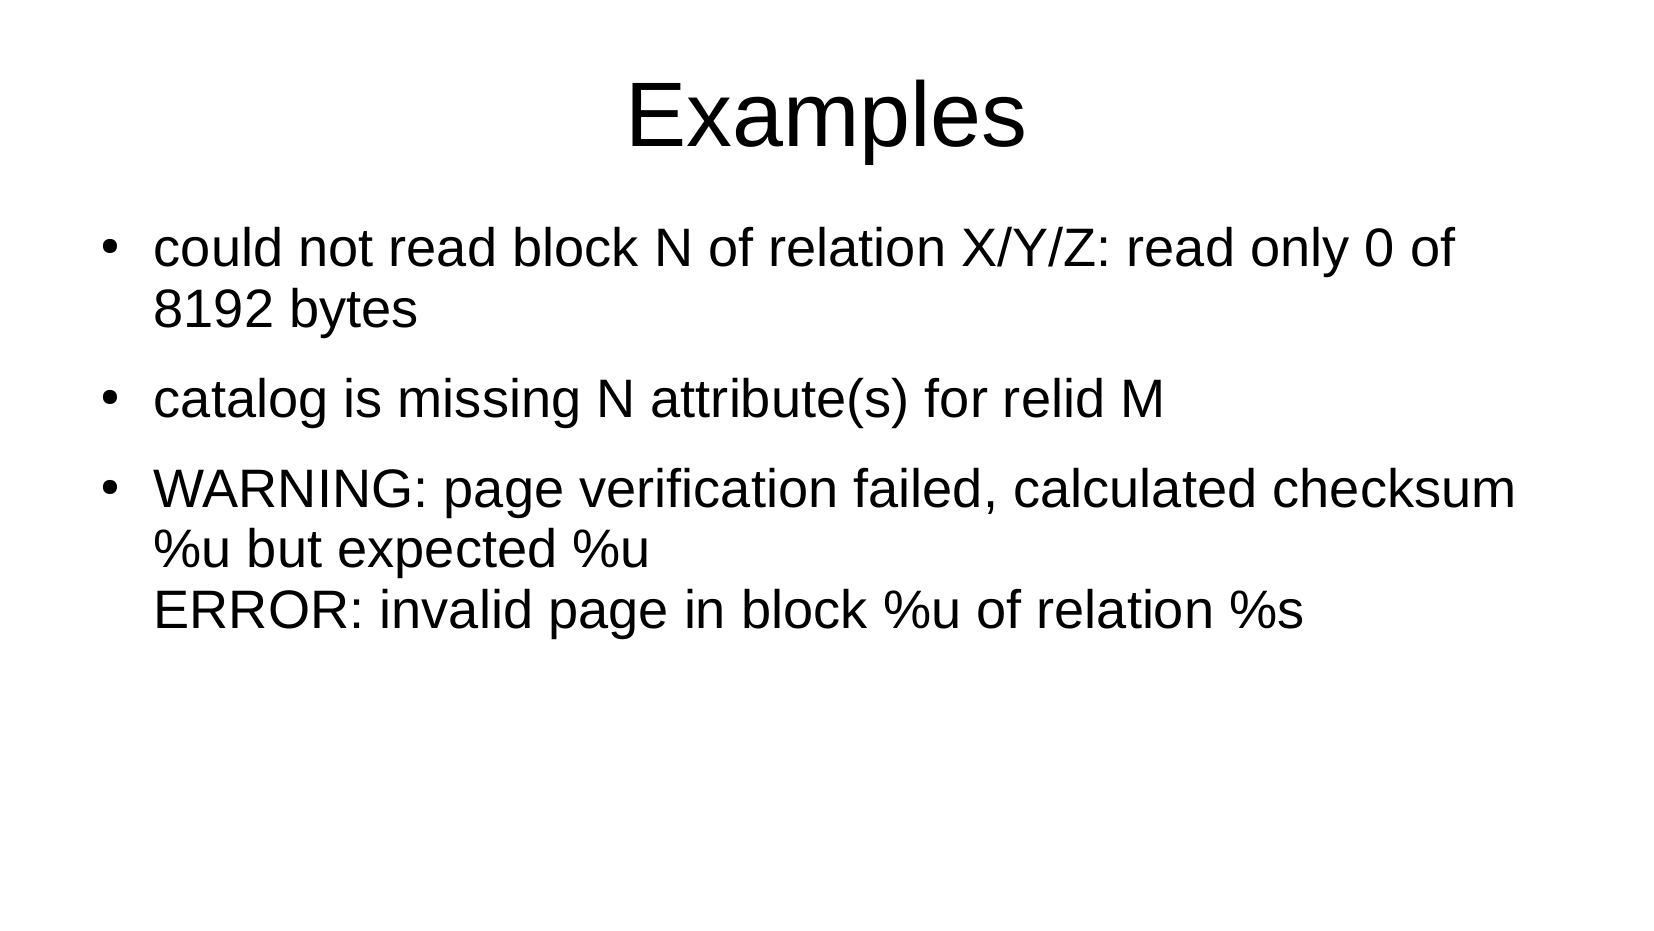

# Examples
8192 bytes
could not read block N of relation X/Y/Z: read only 0 of 8192 bytes
catalog is missing N attribute(s) for relid M
WARNING: page verification failed, calculated checksum %u but expected %u
ERROR: invalid page in block %u of relation %s